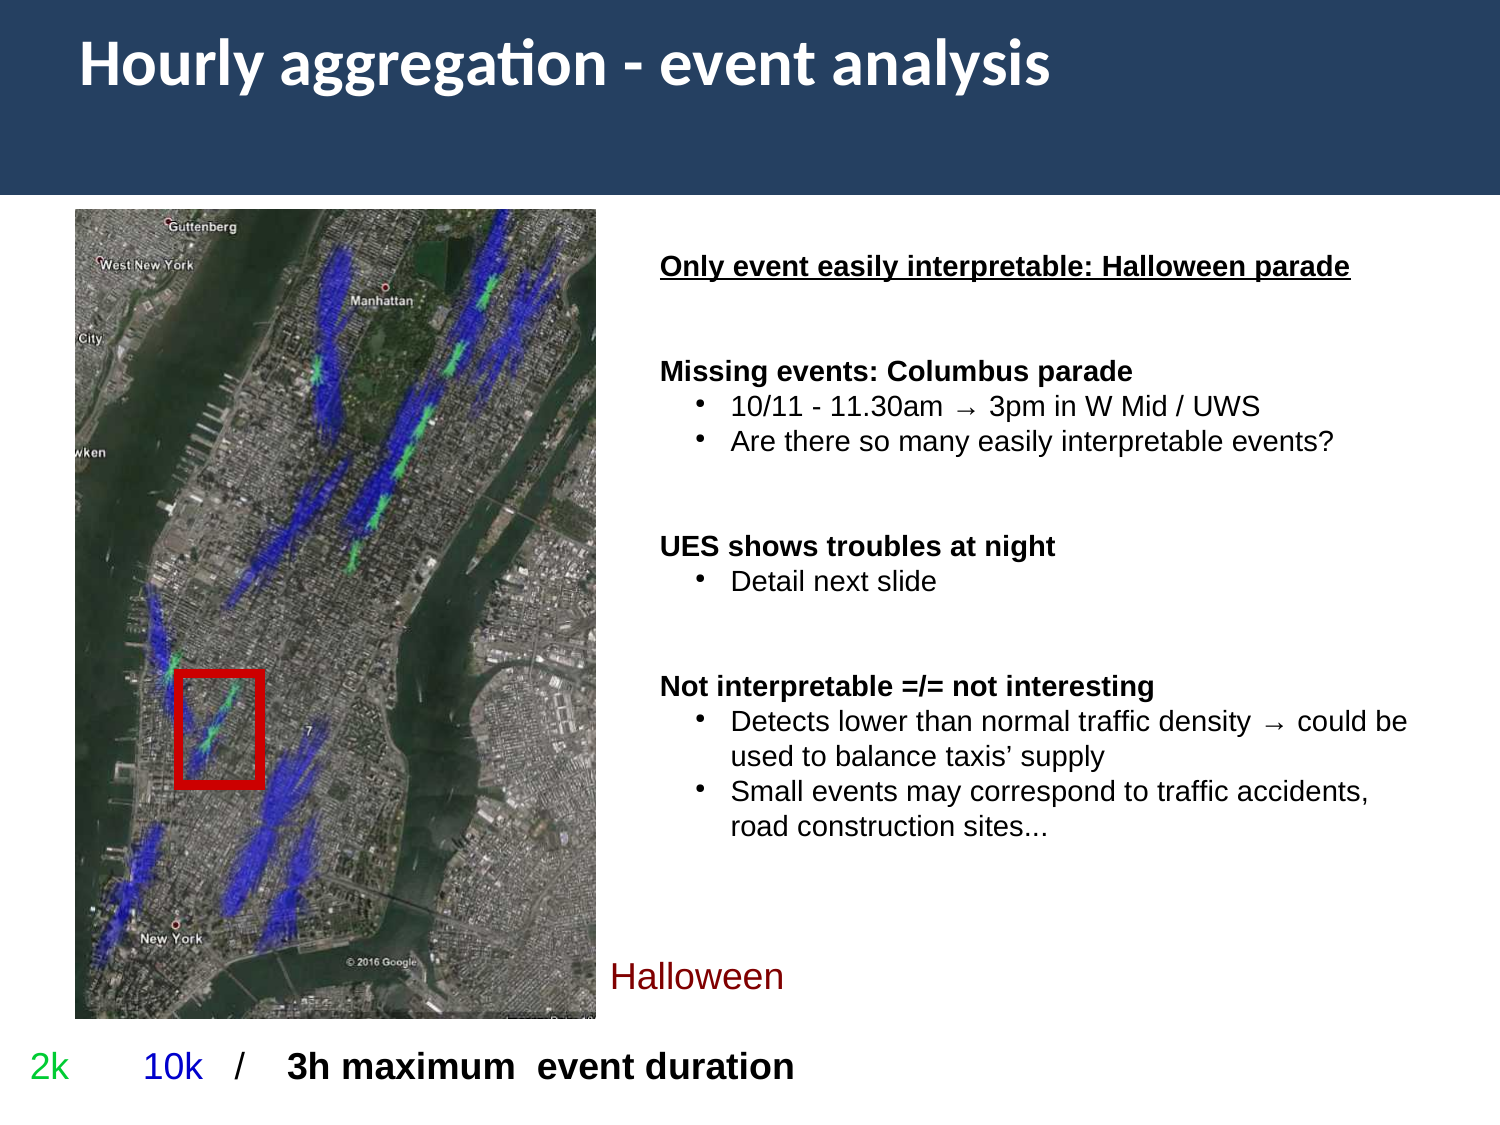

Hourly aggregation - event analysis
Only event easily interpretable: Halloween parade
Missing events: Columbus parade
10/11 - 11.30am → 3pm in W Mid / UWS
Are there so many easily interpretable events?
UES shows troubles at night
Detail next slide
Not interpretable =/= not interesting
Detects lower than normal traffic density → could be used to balance taxis’ supply
Small events may correspond to traffic accidents, road construction sites...
Halloween
2k 10k / 3h maximum event duration